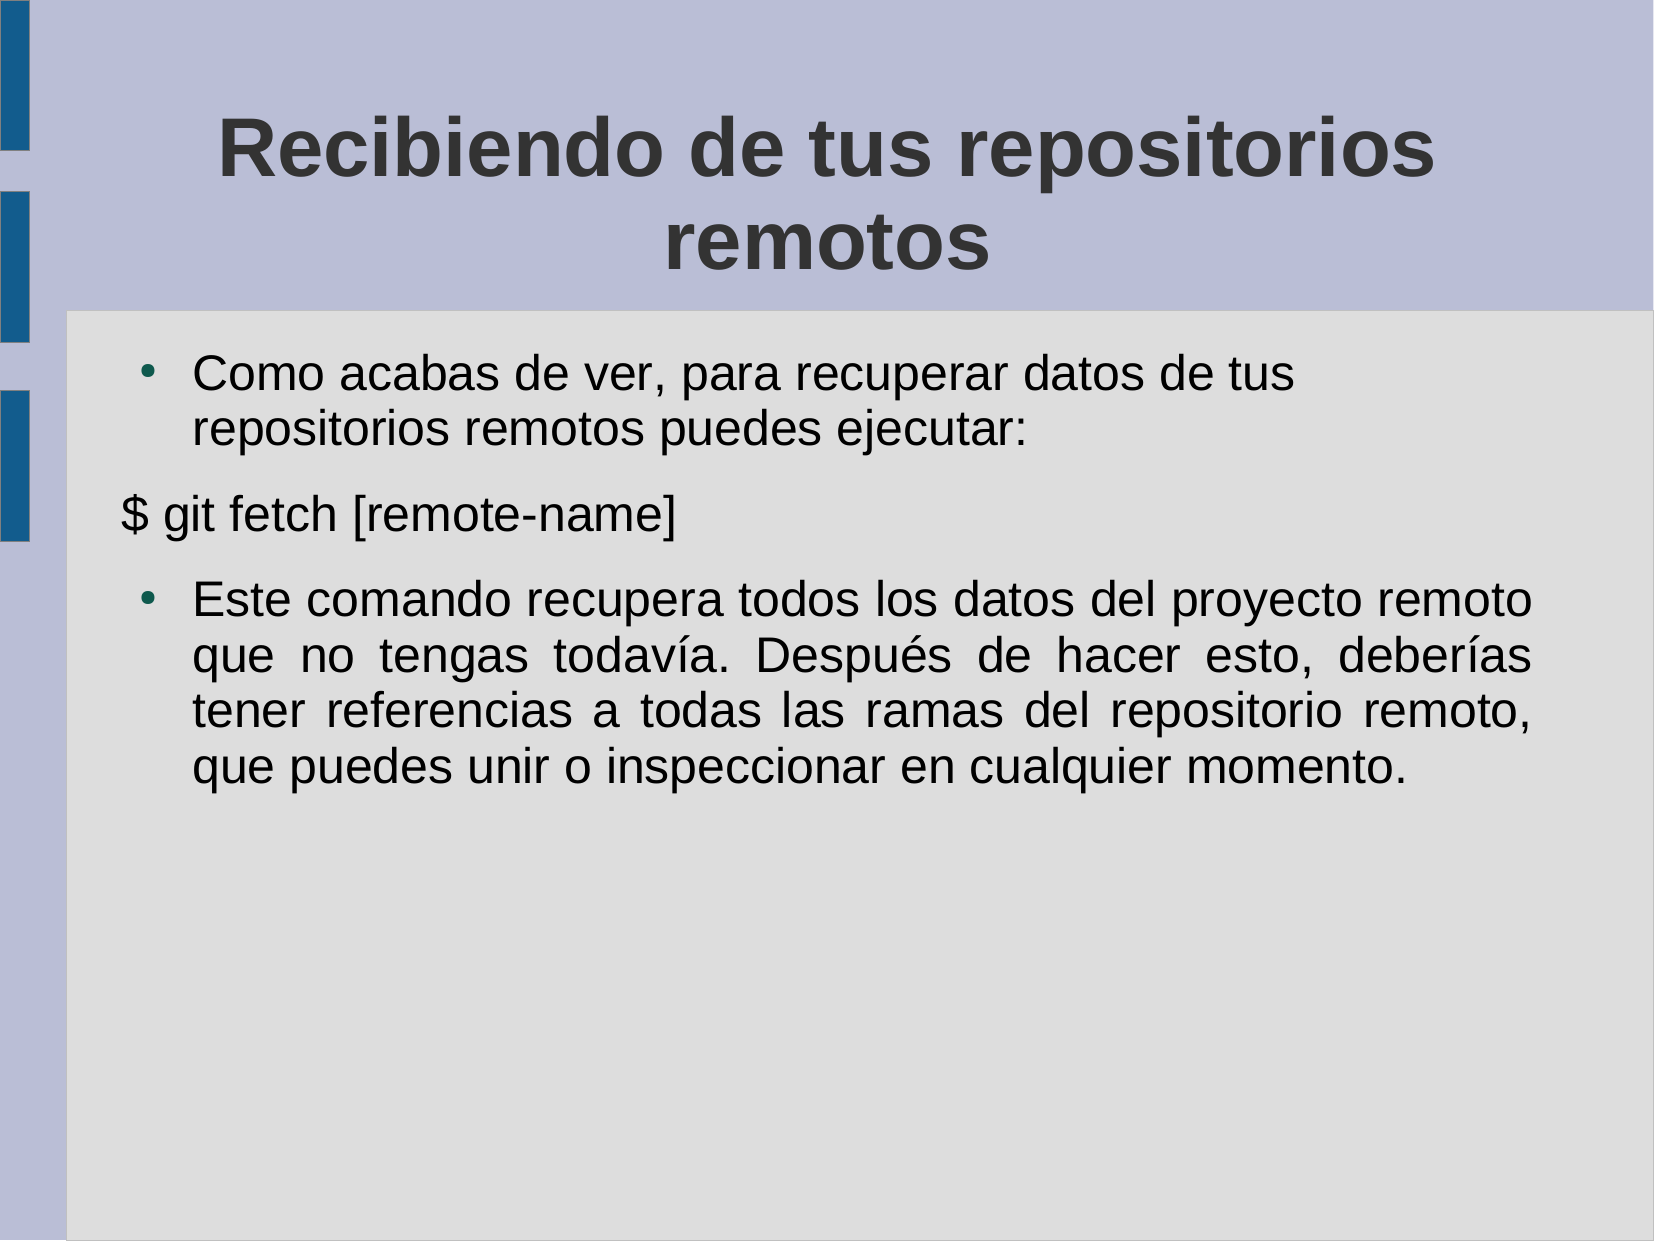

# Recibiendo de tus repositorios remotos
Como acabas de ver, para recuperar datos de tus repositorios remotos puedes ejecutar:
$ git fetch [remote-name]
Este comando recupera todos los datos del proyecto remoto que no tengas todavía. Después de hacer esto, deberías tener referencias a todas las ramas del repositorio remoto, que puedes unir o inspeccionar en cualquier momento.